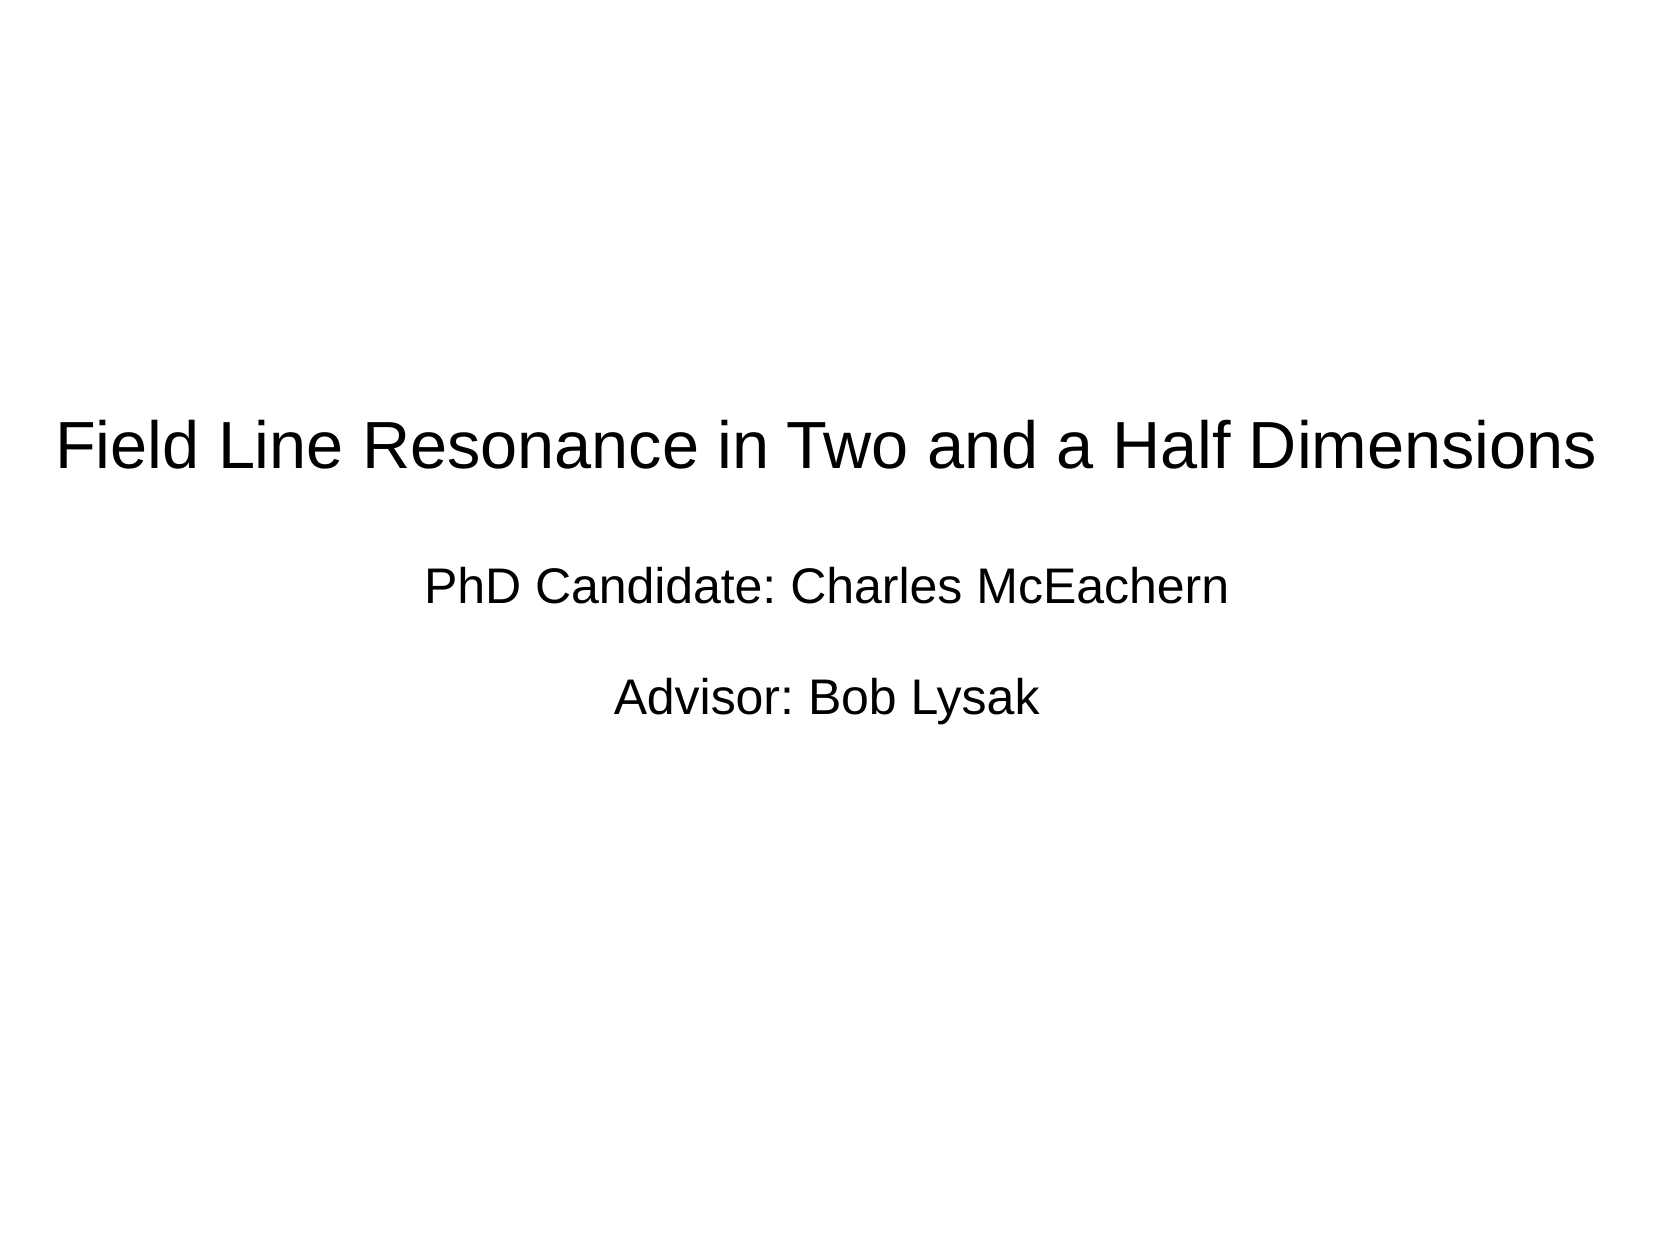

# Field Line Resonance in Two and a Half Dimensions
PhD Candidate: Charles McEachern
Advisor: Bob Lysak